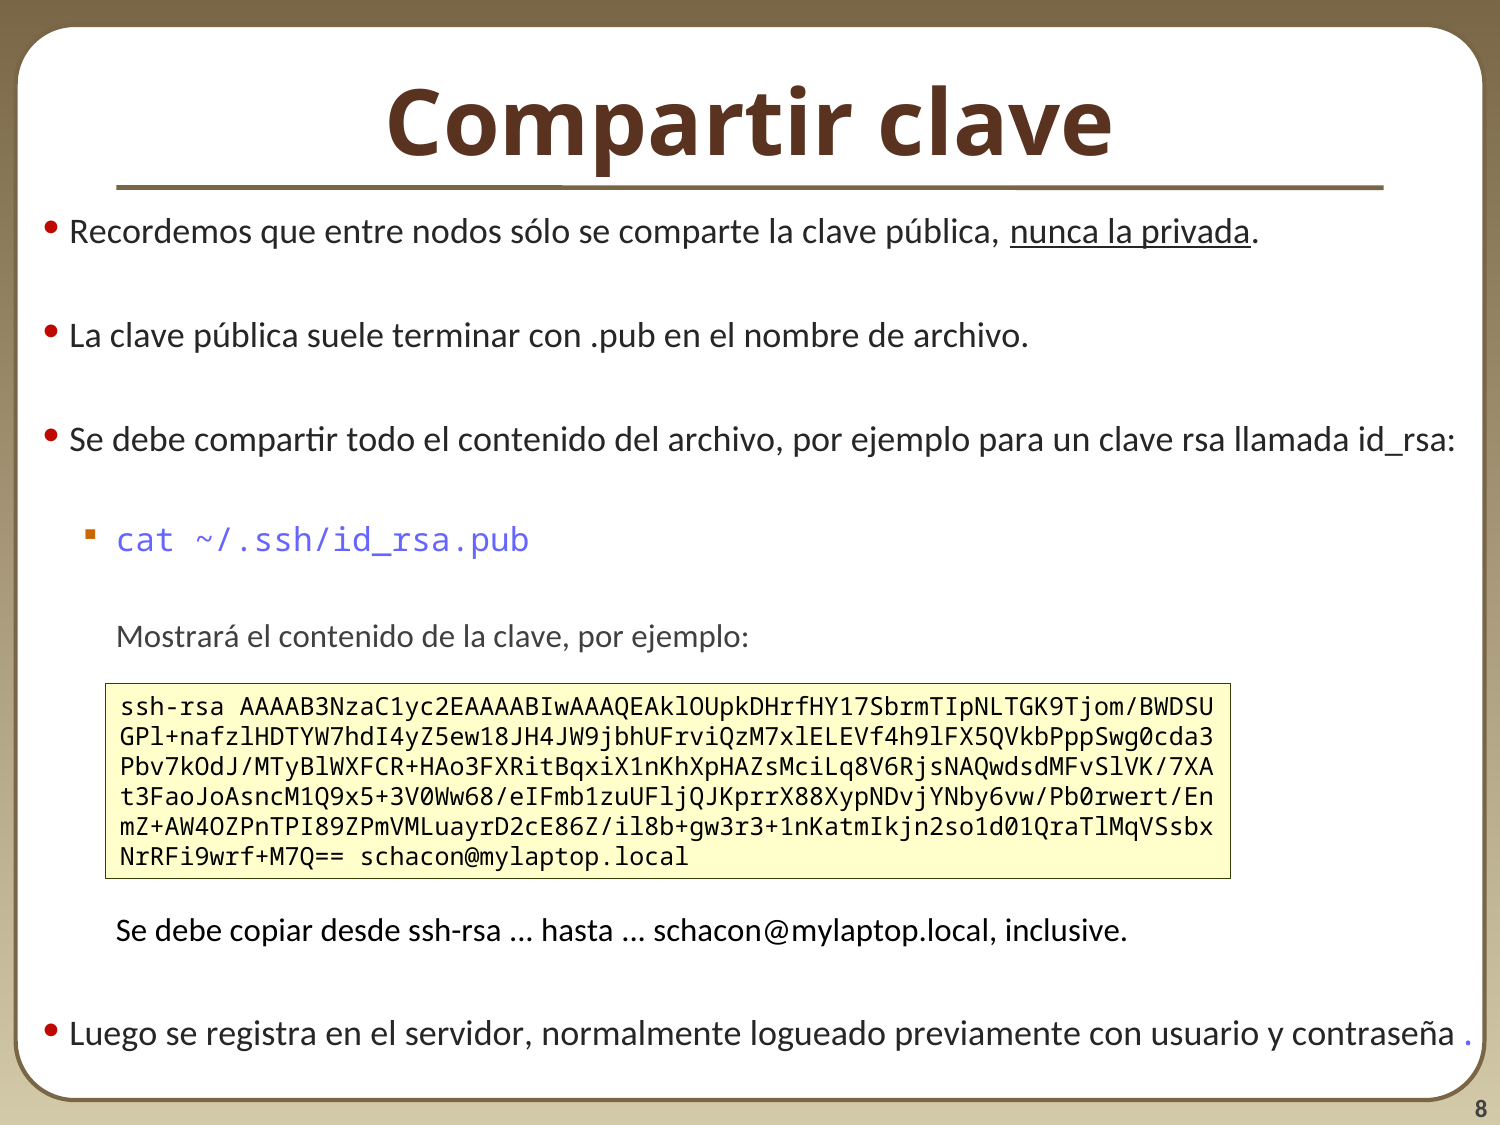

# Compartir clave
Recordemos que entre nodos sólo se comparte la clave pública, nunca la privada.
La clave pública suele terminar con .pub en el nombre de archivo.
Se debe compartir todo el contenido del archivo, por ejemplo para un clave rsa llamada id_rsa:
cat ~/.ssh/id_rsa.pub
Mostrará el contenido de la clave, por ejemplo:
Se debe copiar desde ssh-rsa ... hasta ... schacon@mylaptop.local, inclusive.
Luego se registra en el servidor, normalmente logueado previamente con usuario y contraseña.
ssh-rsa AAAAB3NzaC1yc2EAAAABIwAAAQEAklOUpkDHrfHY17SbrmTIpNLTGK9Tjom/BWDSU
GPl+nafzlHDTYW7hdI4yZ5ew18JH4JW9jbhUFrviQzM7xlELEVf4h9lFX5QVkbPppSwg0cda3
Pbv7kOdJ/MTyBlWXFCR+HAo3FXRitBqxiX1nKhXpHAZsMciLq8V6RjsNAQwdsdMFvSlVK/7XA
t3FaoJoAsncM1Q9x5+3V0Ww68/eIFmb1zuUFljQJKprrX88XypNDvjYNby6vw/Pb0rwert/En
mZ+AW4OZPnTPI89ZPmVMLuayrD2cE86Z/il8b+gw3r3+1nKatmIkjn2so1d01QraTlMqVSsbx
NrRFi9wrf+M7Q== schacon@mylaptop.local